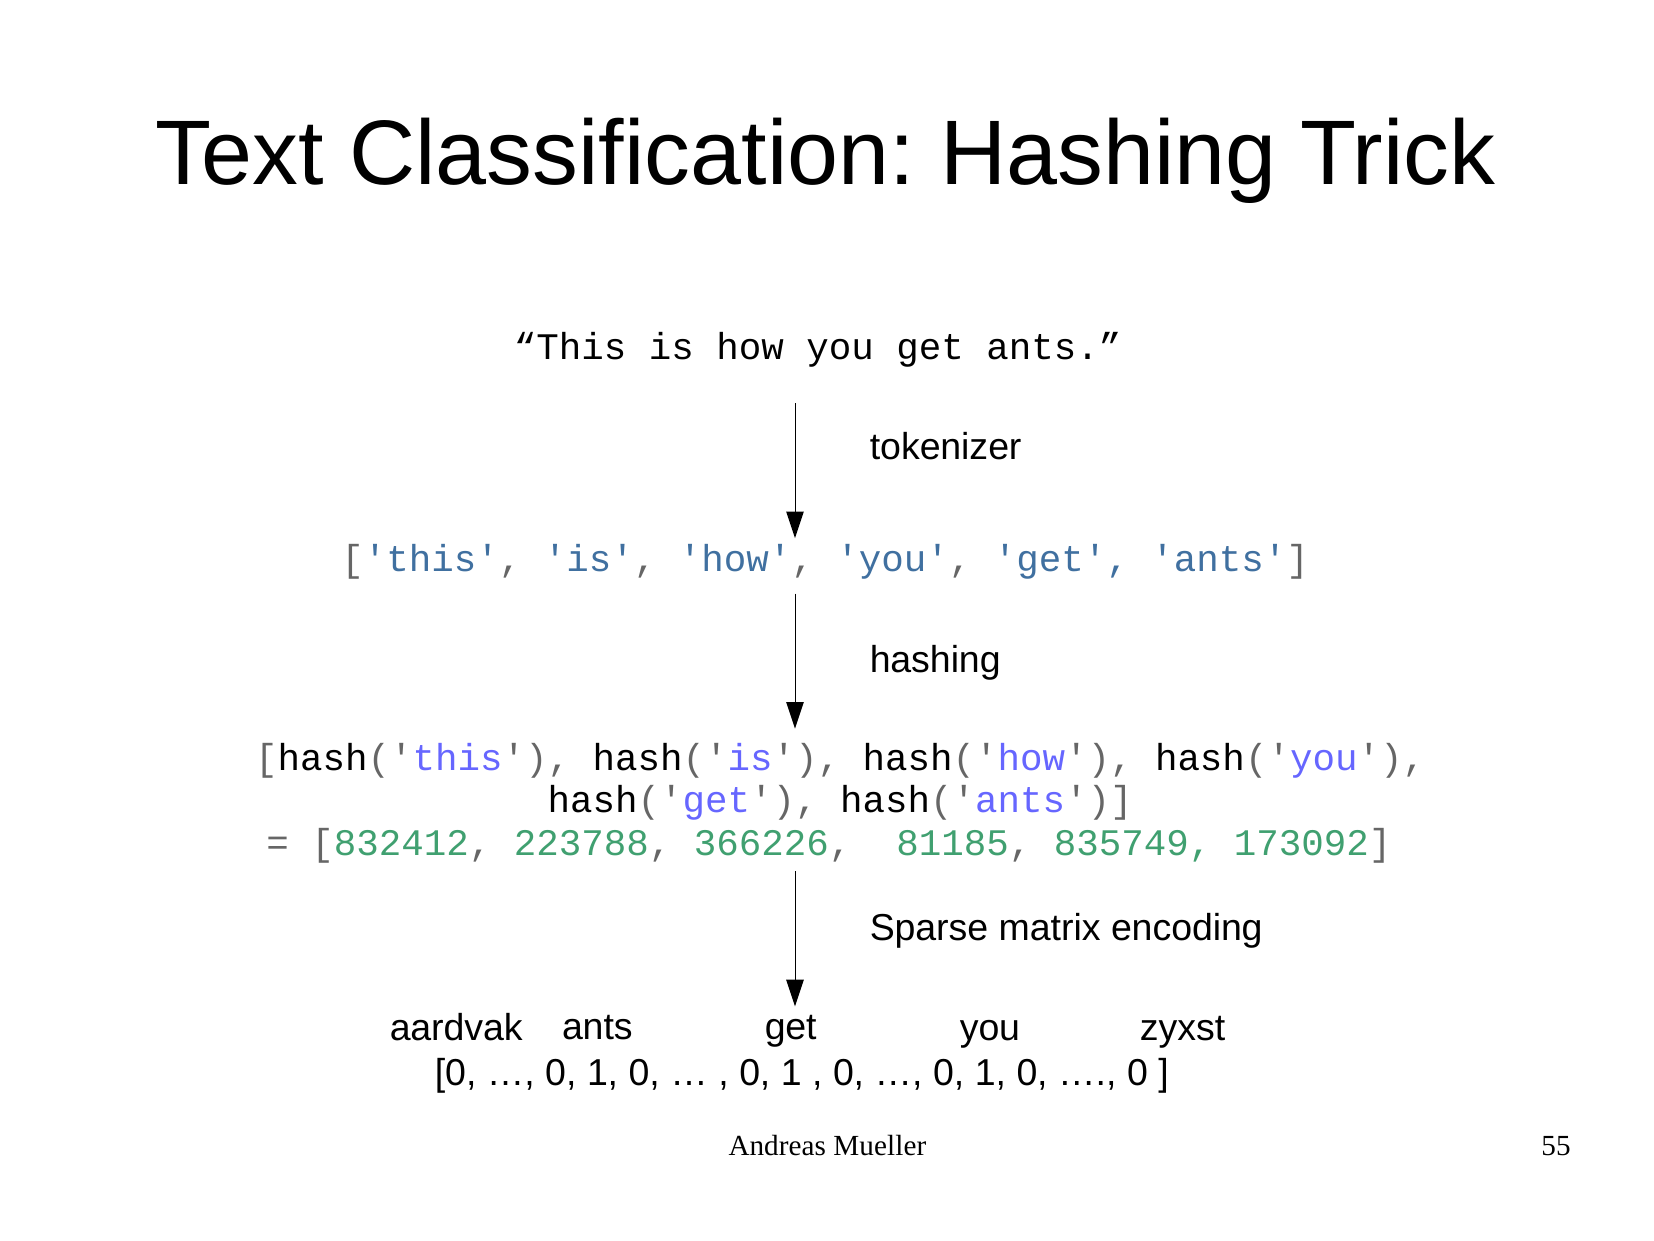

# Text Classification: Hashing Trick
“This is how you get ants.”
tokenizer
['this', 'is', 'how', 'you', 'get', 'ants']
hashing
[hash('this'), hash('is'), hash('how'), hash('you'), hash('get'), hash('ants')]
= [832412, 223788, 366226, 81185, 835749, 173092]
Sparse matrix encoding
get
ants
aardvak
you
zyxst
[0, …, 0, 1, 0, … , 0, 1 , 0, …, 0, 1, 0, …., 0 ]
Andreas Mueller
55